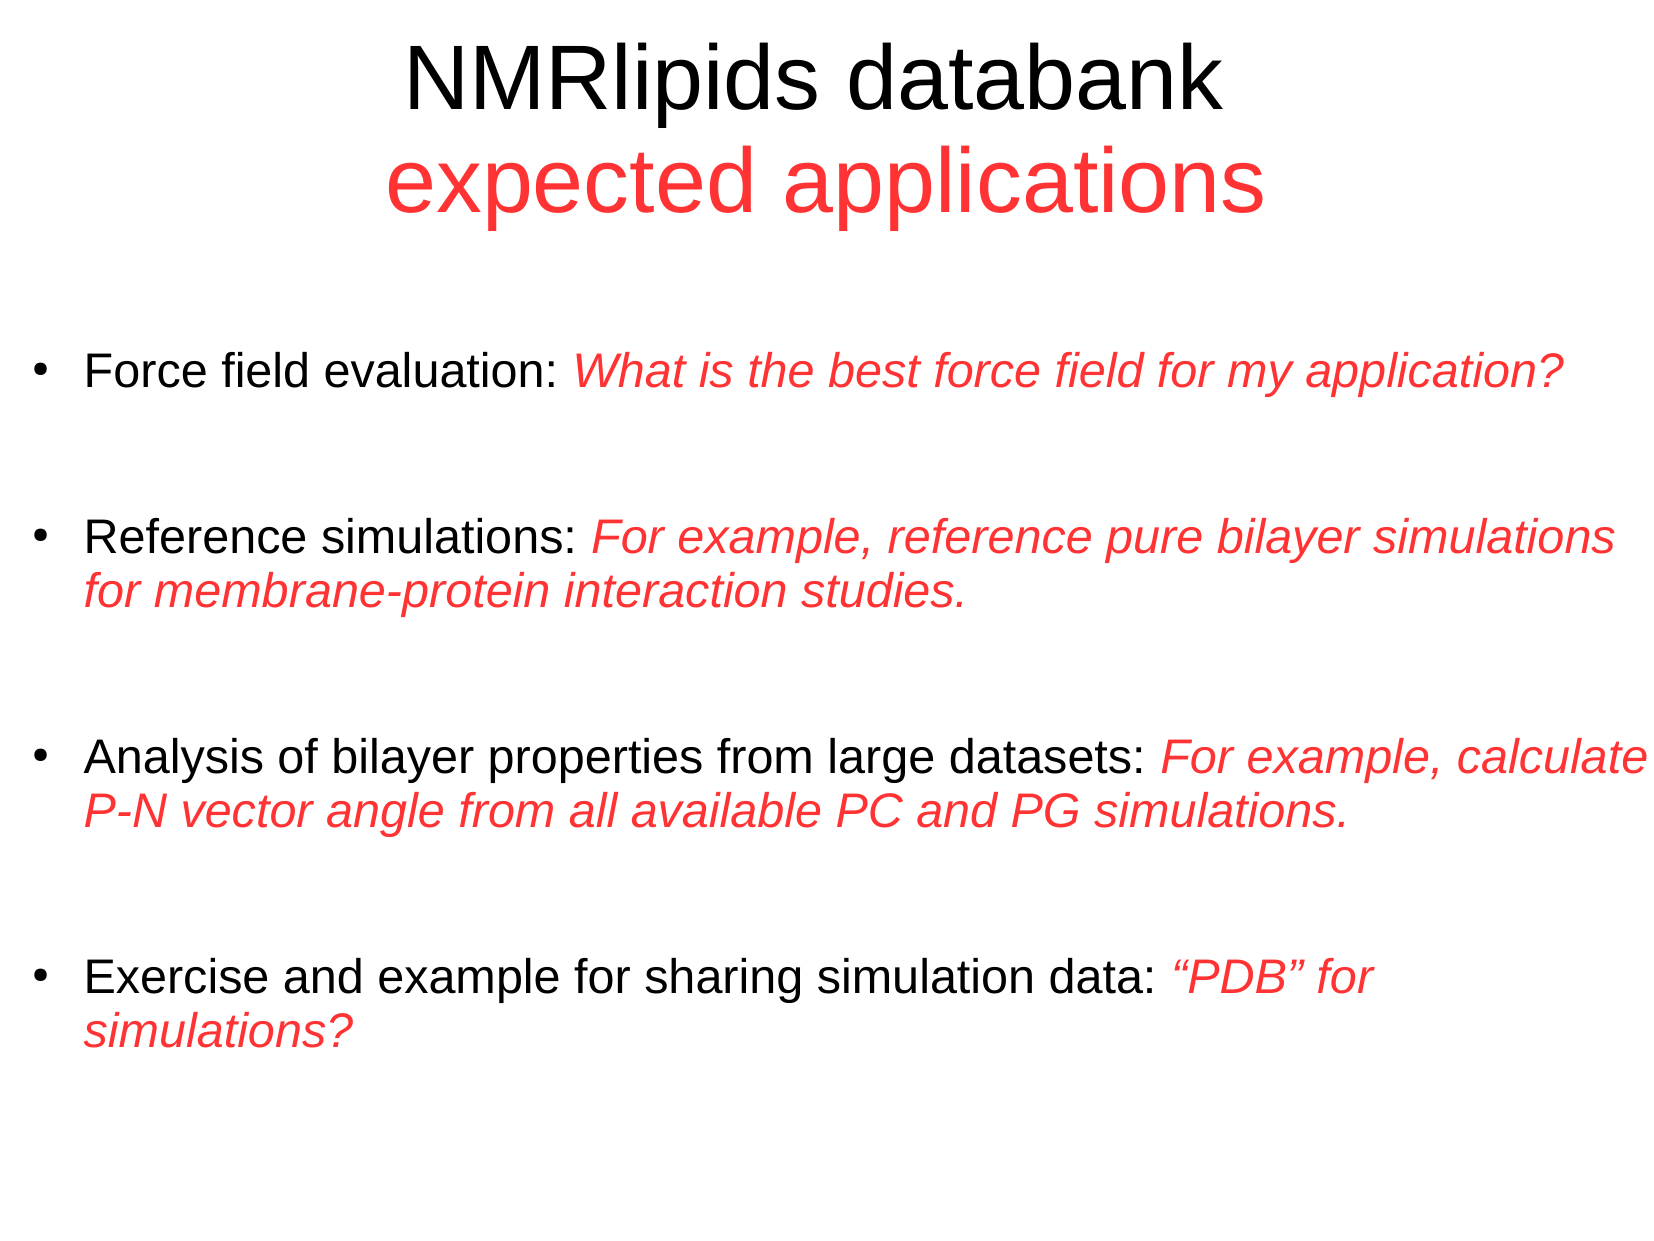

# NMRlipids databank expected applications
Force field evaluation: What is the best force field for my application?
Reference simulations: For example, reference pure bilayer simulations for membrane-protein interaction studies.
Analysis of bilayer properties from large datasets: For example, calculate P-N vector angle from all available PC and PG simulations.
Exercise and example for sharing simulation data: “PDB” for simulations?